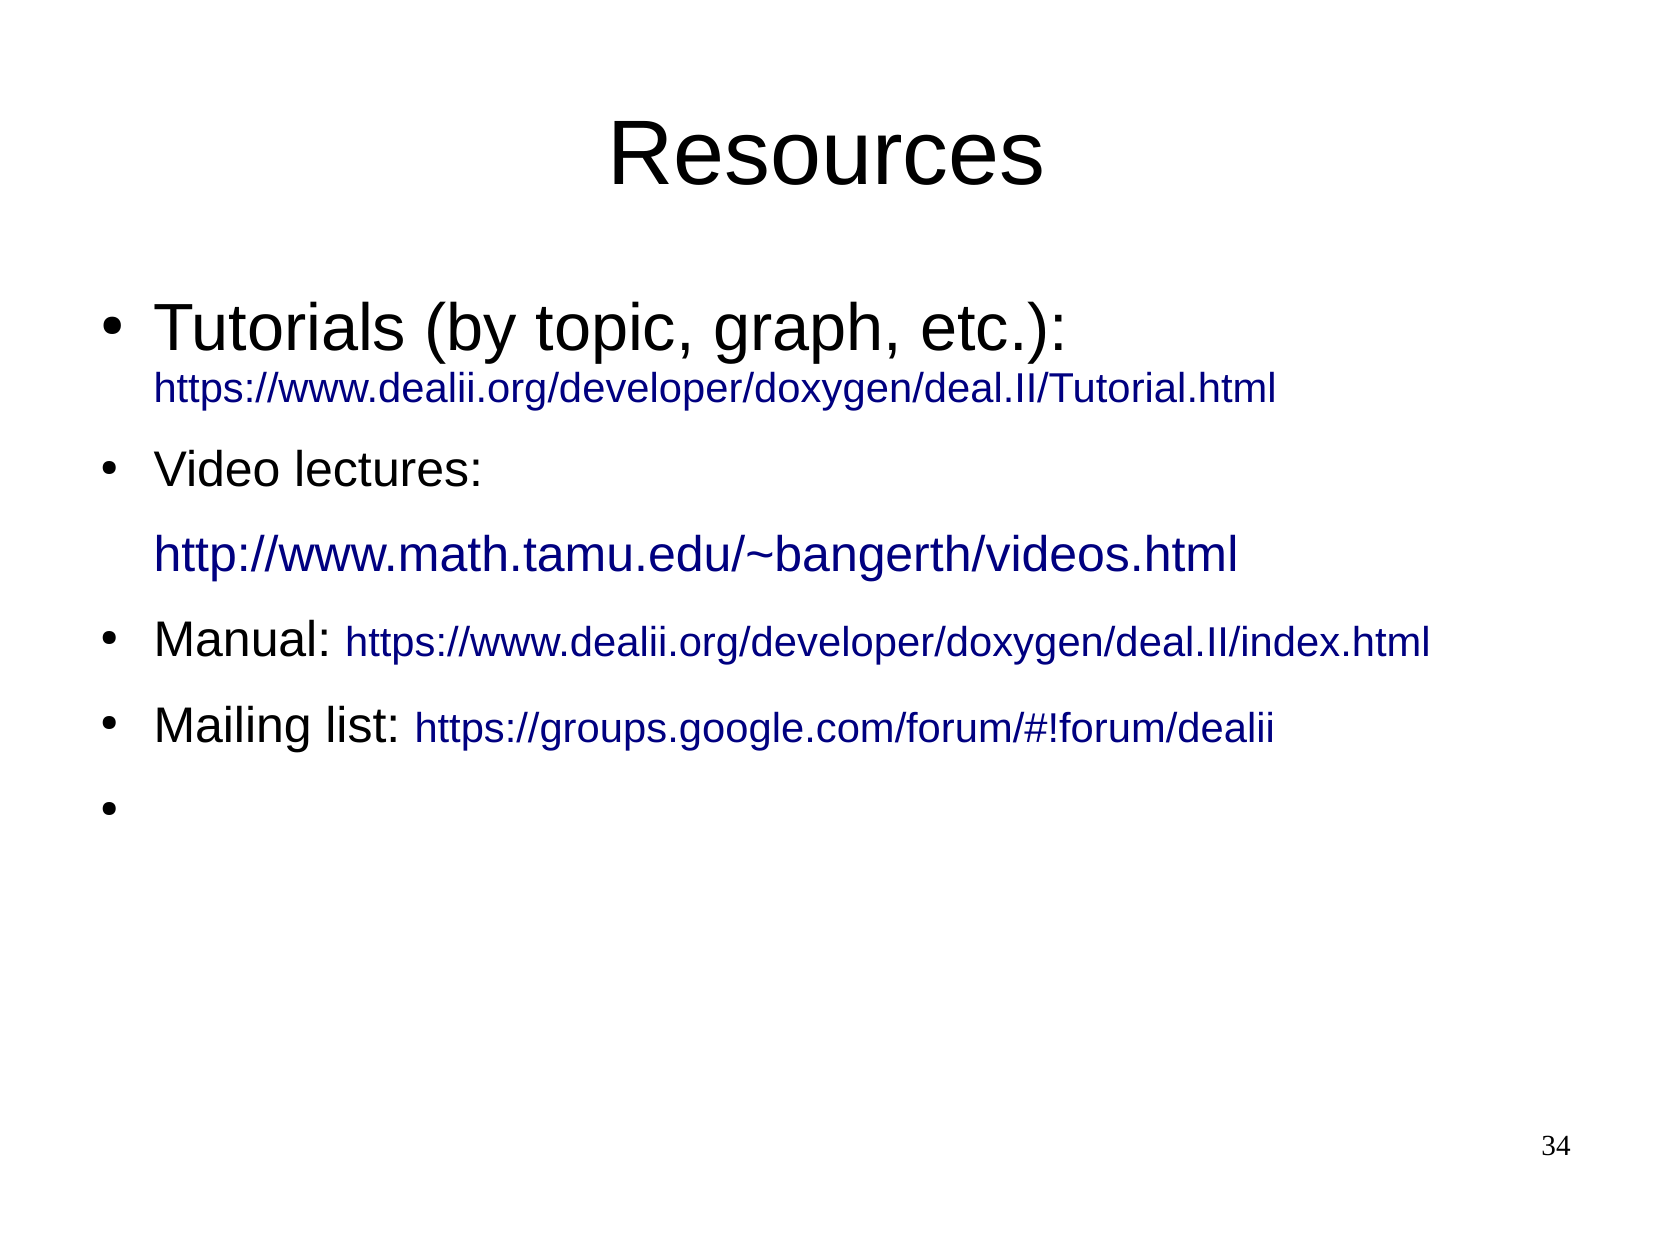

# Resources
Tutorials (by topic, graph, etc.): https://www.dealii.org/developer/doxygen/deal.II/Tutorial.html
Video lectures:
http://www.math.tamu.edu/~bangerth/videos.html
Manual: https://www.dealii.org/developer/doxygen/deal.II/index.html
Mailing list: https://groups.google.com/forum/#!forum/dealii
34